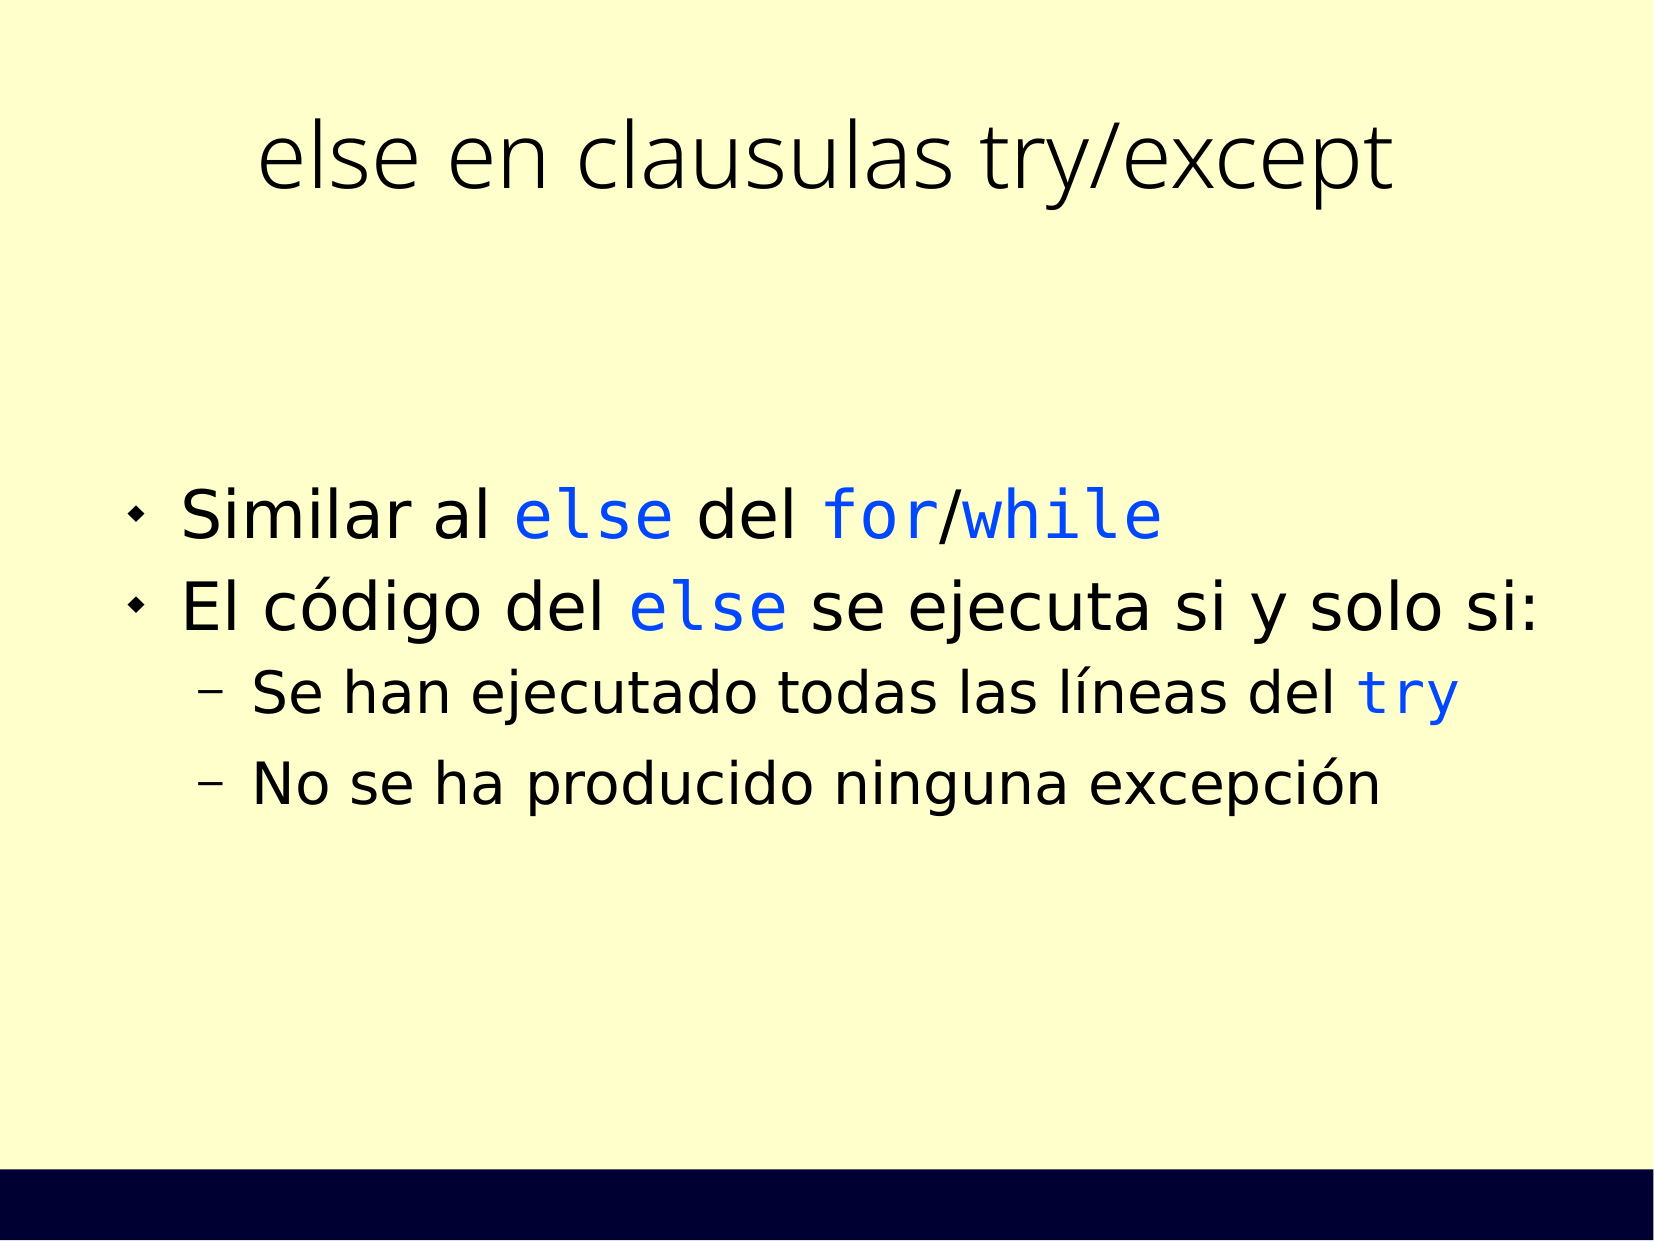

# else en clausulas try/except
Similar al else del for/while
El código del else se ejecuta si y solo si:
Se han ejecutado todas las líneas del try
No se ha producido ninguna excepción